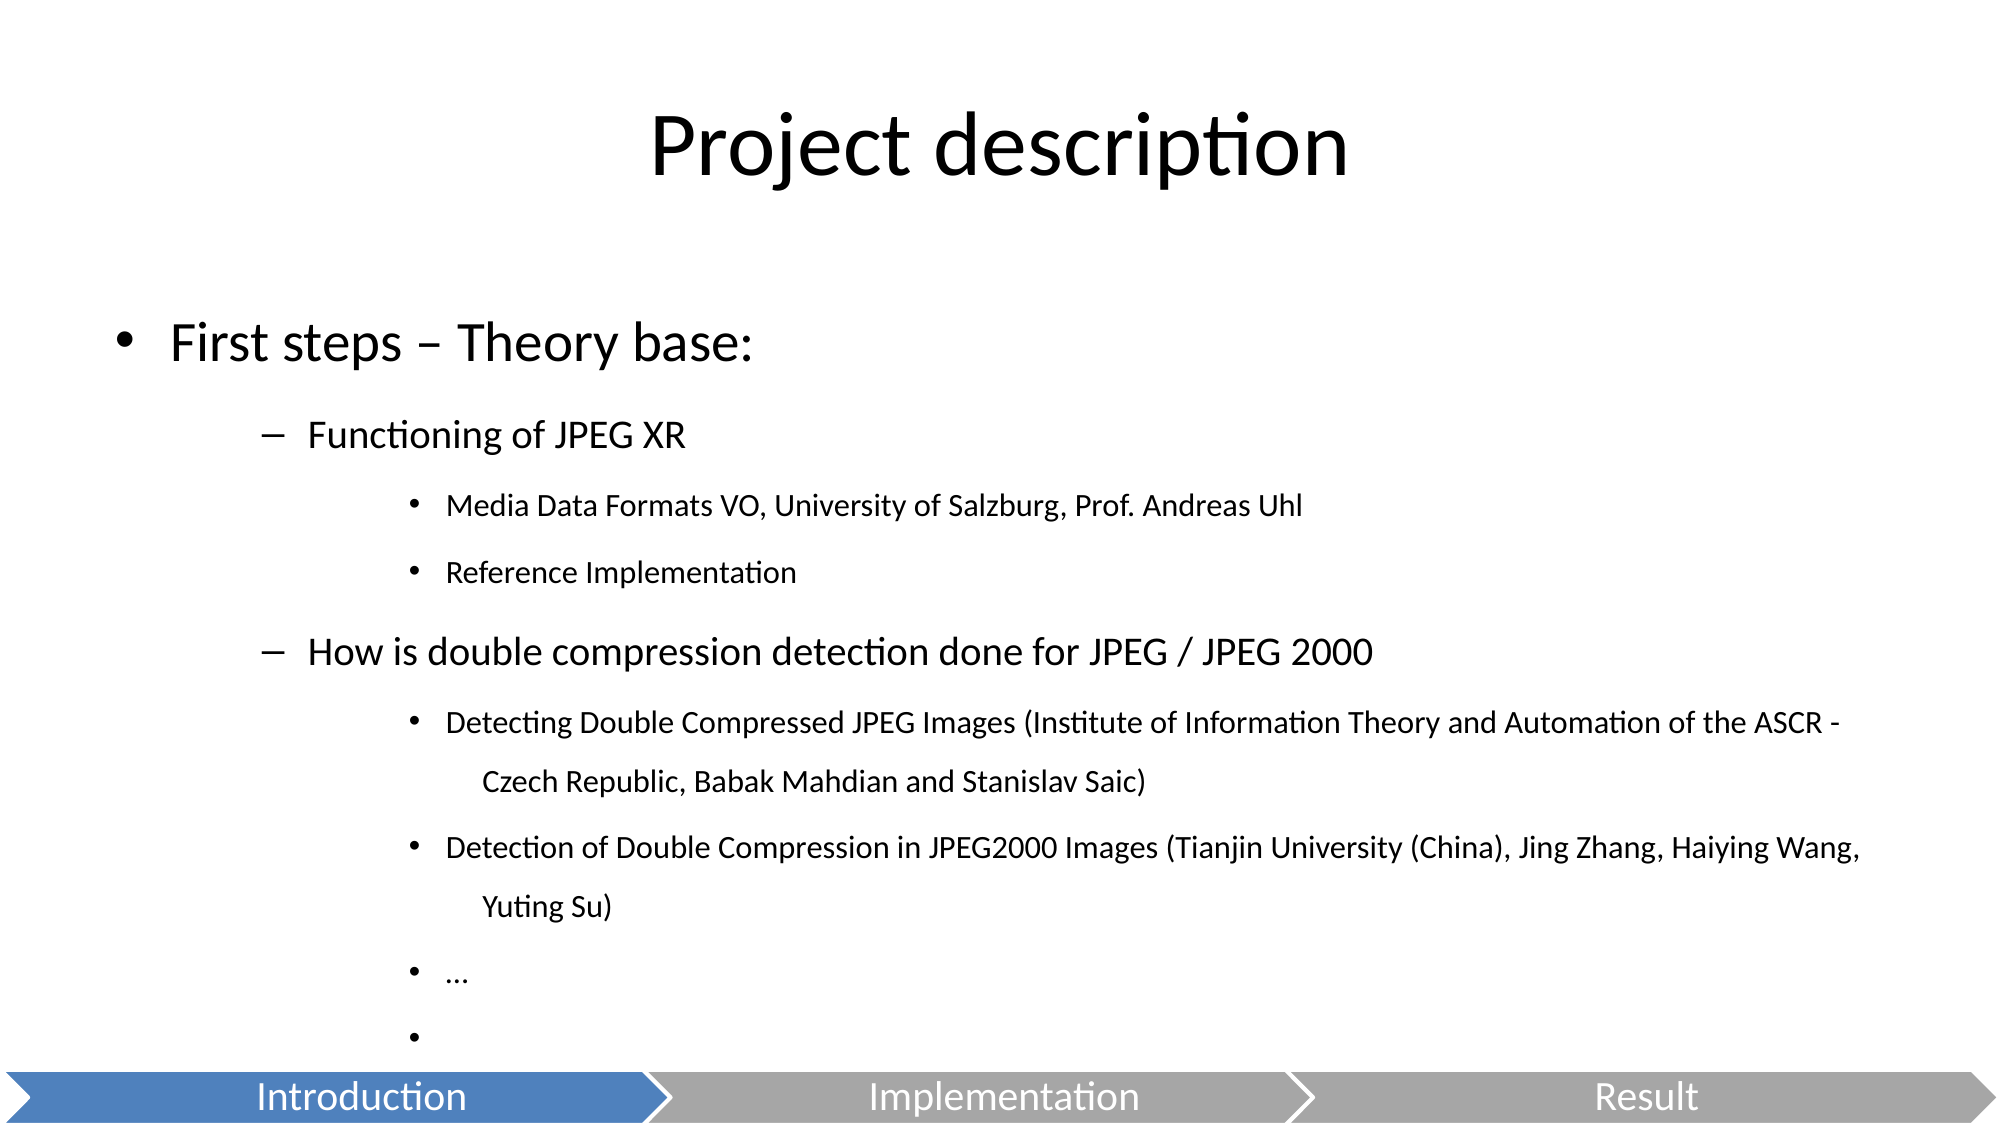

# Project description
First steps – Theory base:
Functioning of JPEG XR
Media Data Formats VO, University of Salzburg, Prof. Andreas Uhl
Reference Implementation
How is double compression detection done for JPEG / JPEG 2000
Detecting Double Compressed JPEG Images (Institute of Information Theory and Automation of the ASCR - Czech Republic, Babak Mahdian and Stanislav Saic)
Detection of Double Compression in JPEG2000 Images (Tianjin University (China), Jing Zhang, Haiying Wang, Yuting Su)
…
Introduction
Implementation
Result